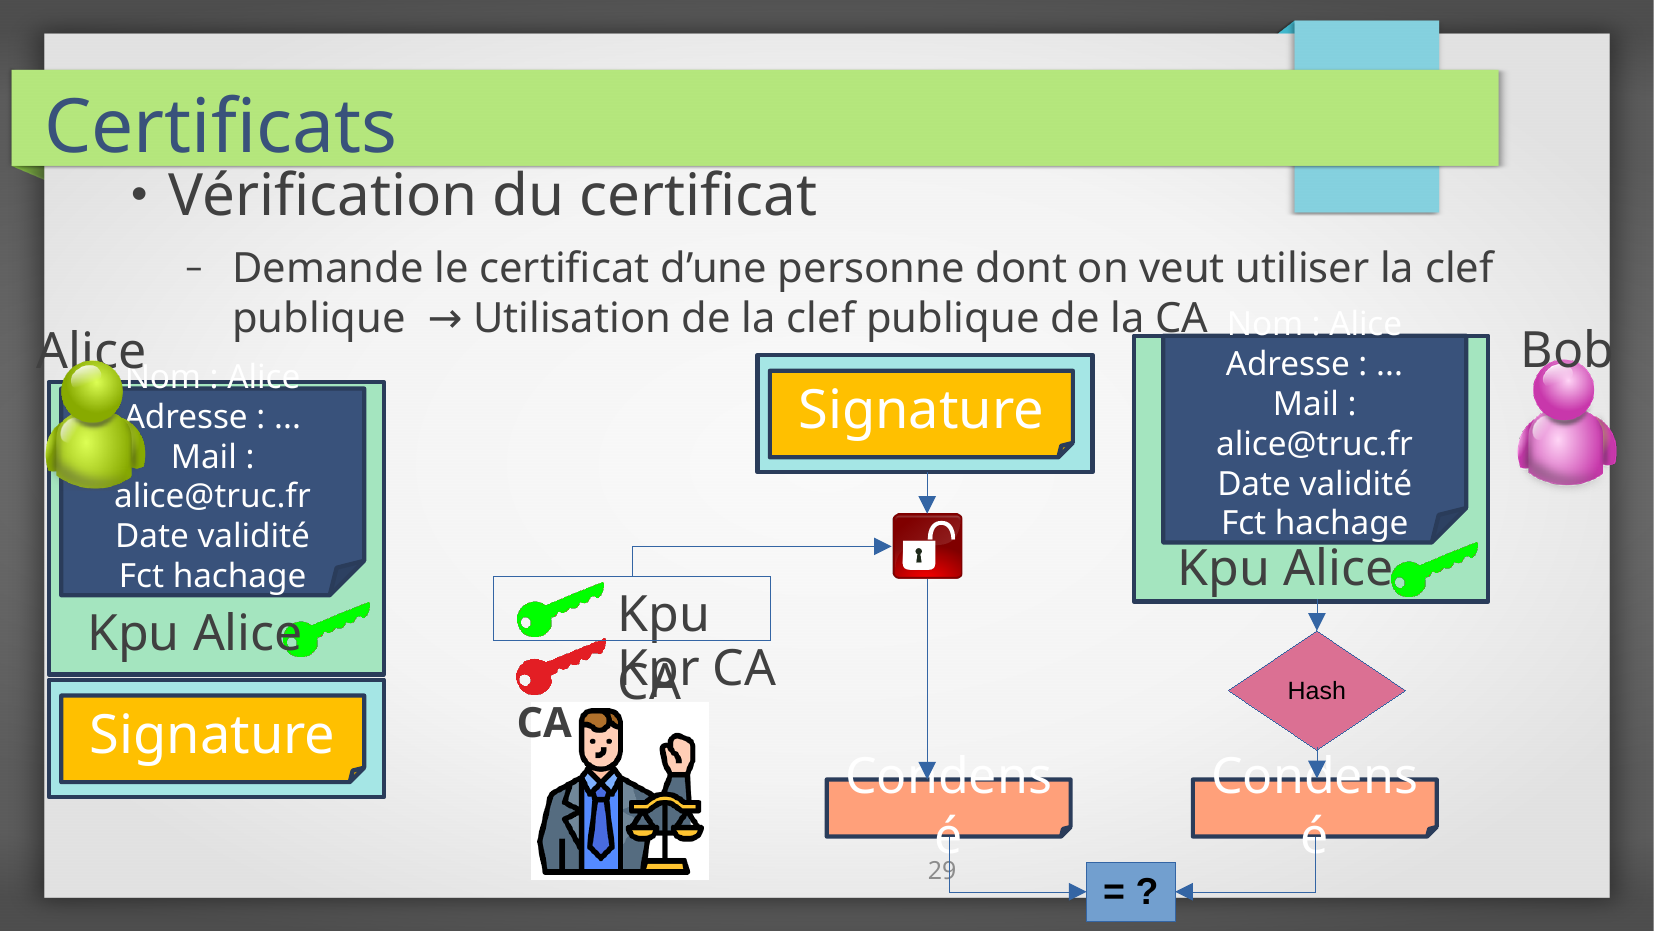

Certificats
Vérification du certificat
Demande le certificat d’une personne dont on veut utiliser la clef publique → Utilisation de la clef publique de la CA
Bob
Alice
Nom : Alice
Adresse : ...
Mail : alice@truc.fr
Date validité
Fct hachage
Kpu Alice
Signature
Nom : Alice
Adresse : ...
Mail : alice@truc.fr
Date validité
Fct hachage
Kpu Alice
Signature
Kpu CA
Hash
Kpr CA
CA
Condensé
Condensé
= ?